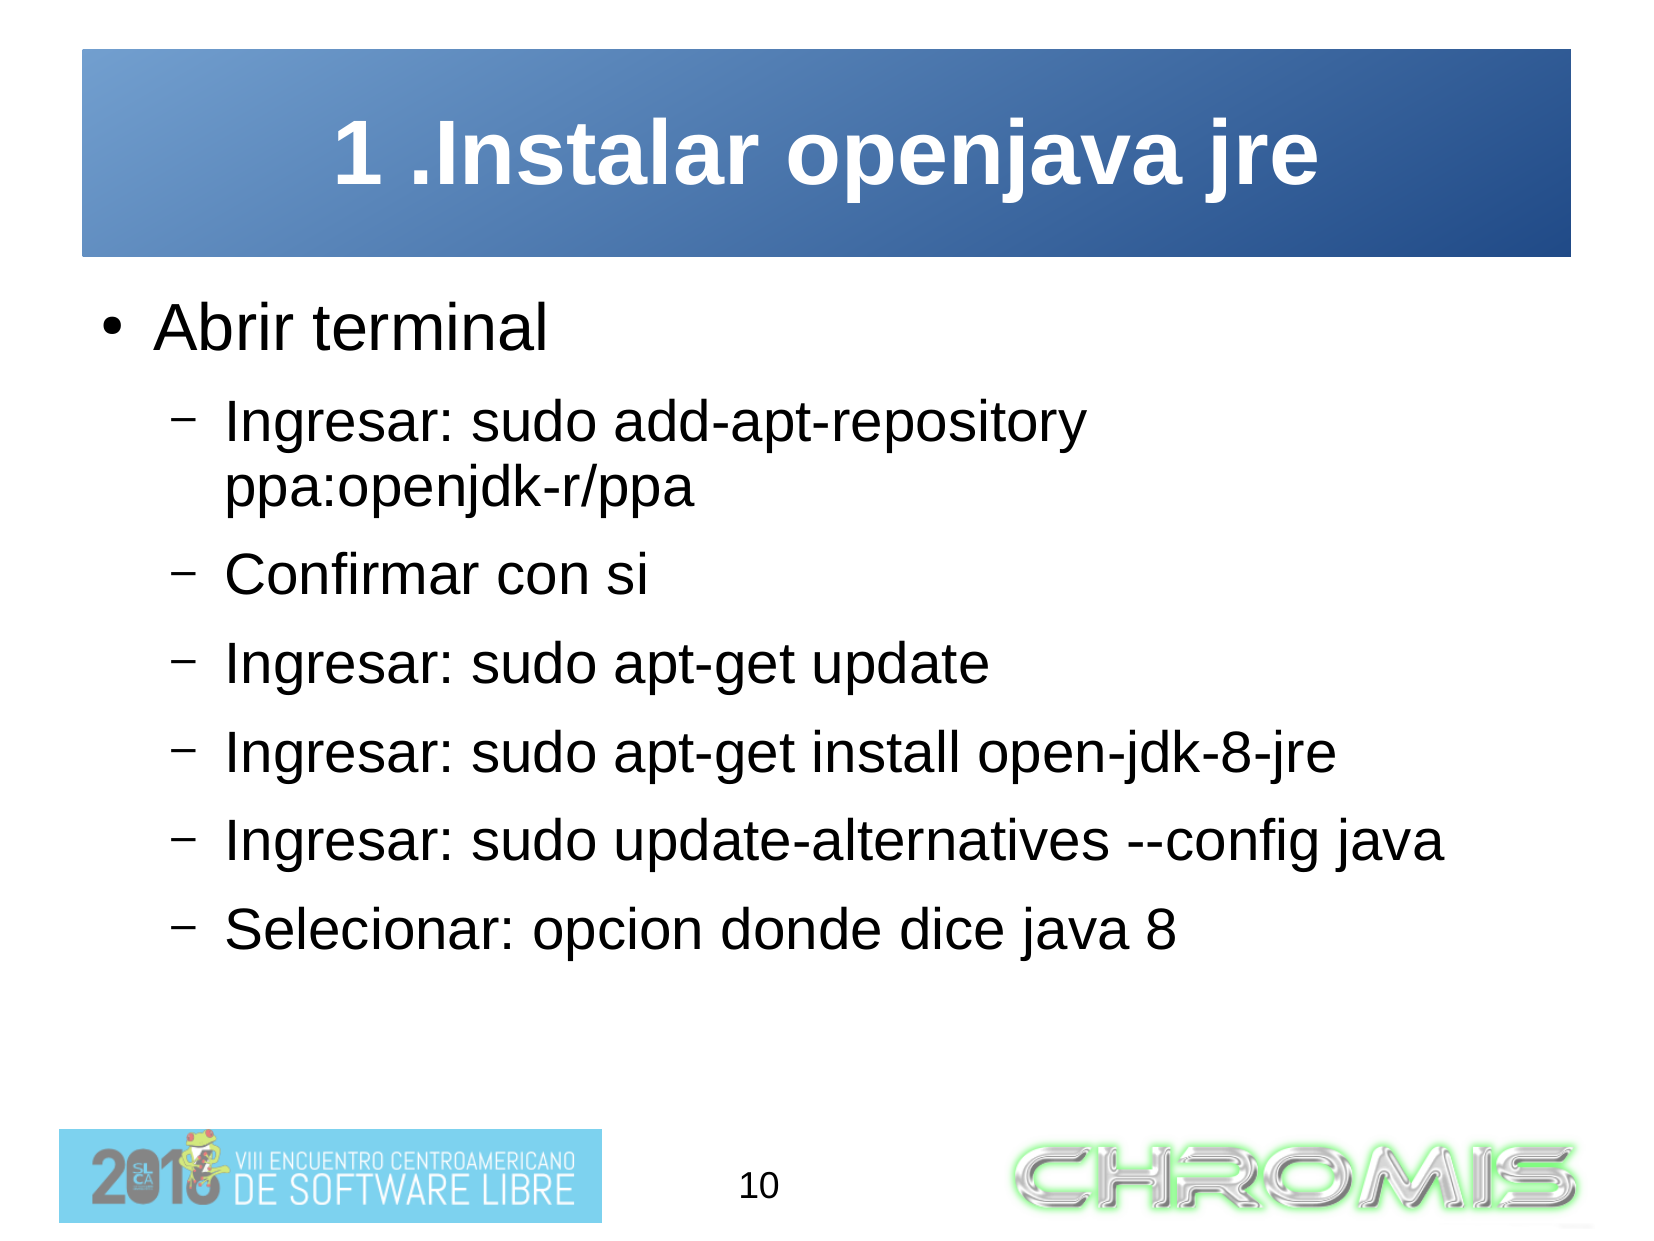

# 1 .Instalar openjava jre
Abrir terminal
Ingresar: sudo add-apt-repository ppa:openjdk-r/ppa
Confirmar con si
Ingresar: sudo apt-get update
Ingresar: sudo apt-get install open-jdk-8-jre
Ingresar: sudo update-alternatives --config java
Selecionar: opcion donde dice java 8